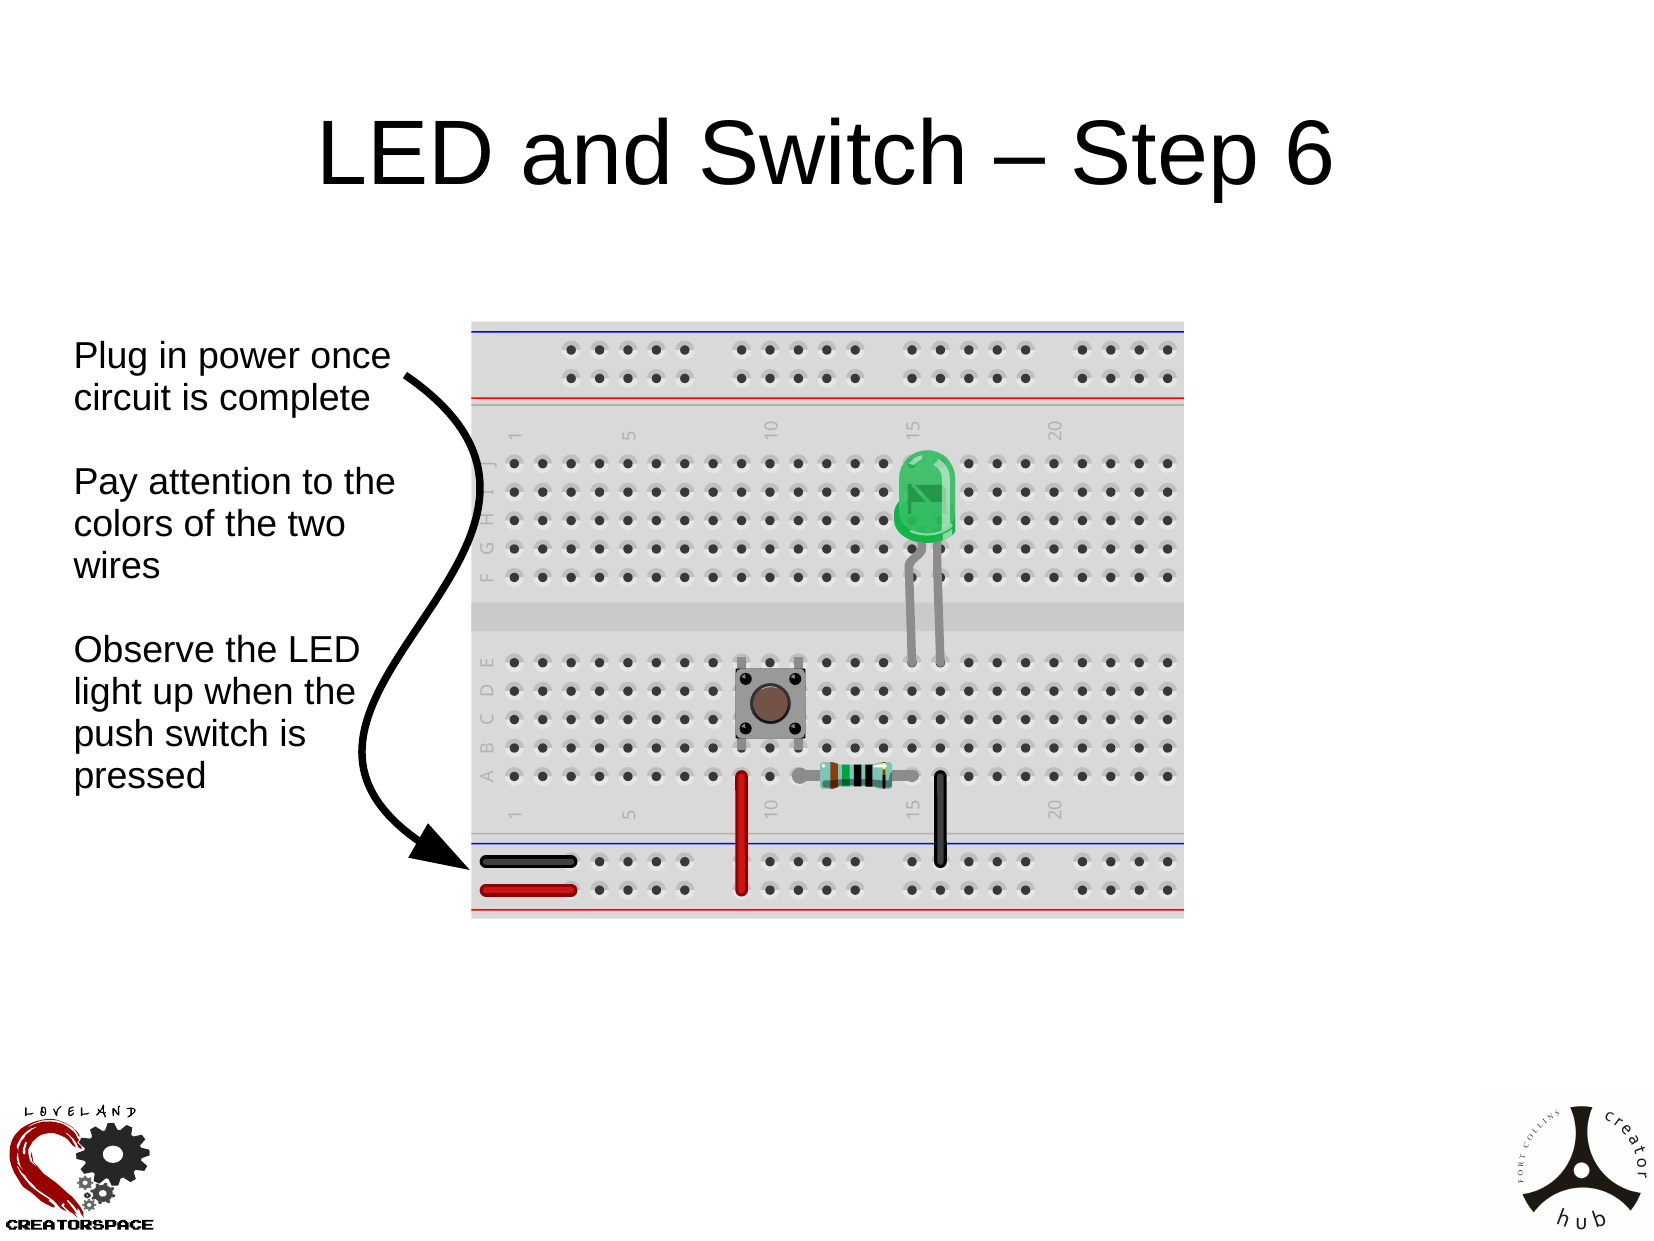

# LED and Switch – Step 6
Plug in power once circuit is complete
Pay attention to the colors of the two wires
Observe the LED light up when the push switch is pressed